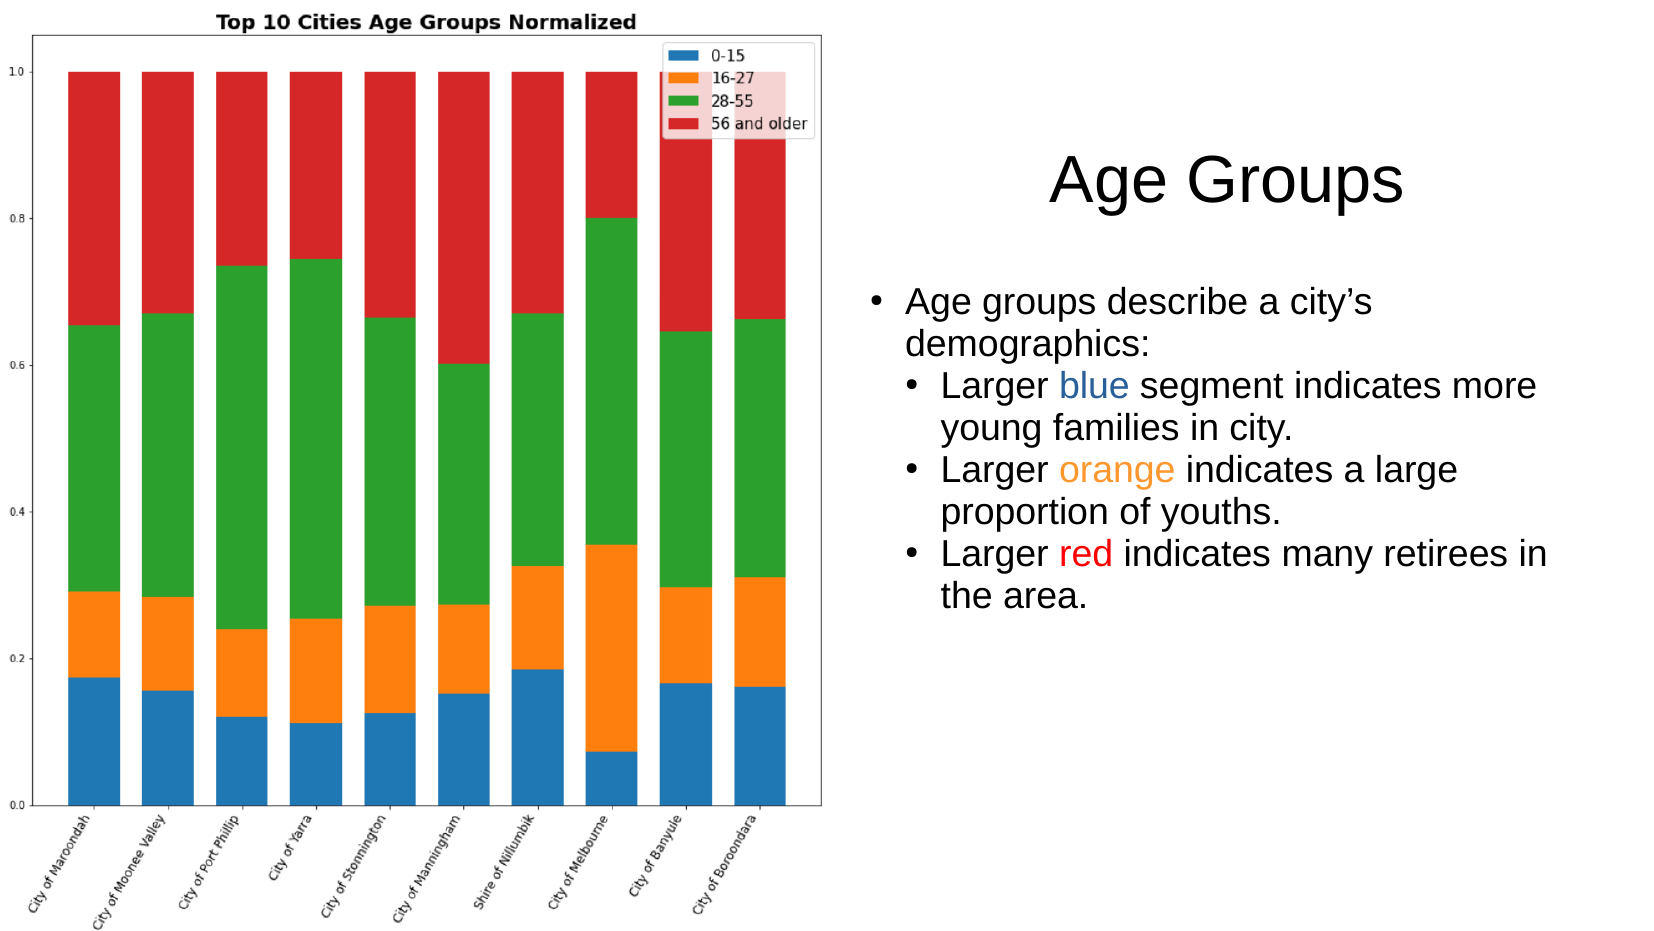

Age Groups
Age groups describe a city’s demographics:
Larger blue segment indicates more young families in city.
Larger orange indicates a large proportion of youths.
Larger red indicates many retirees in the area.